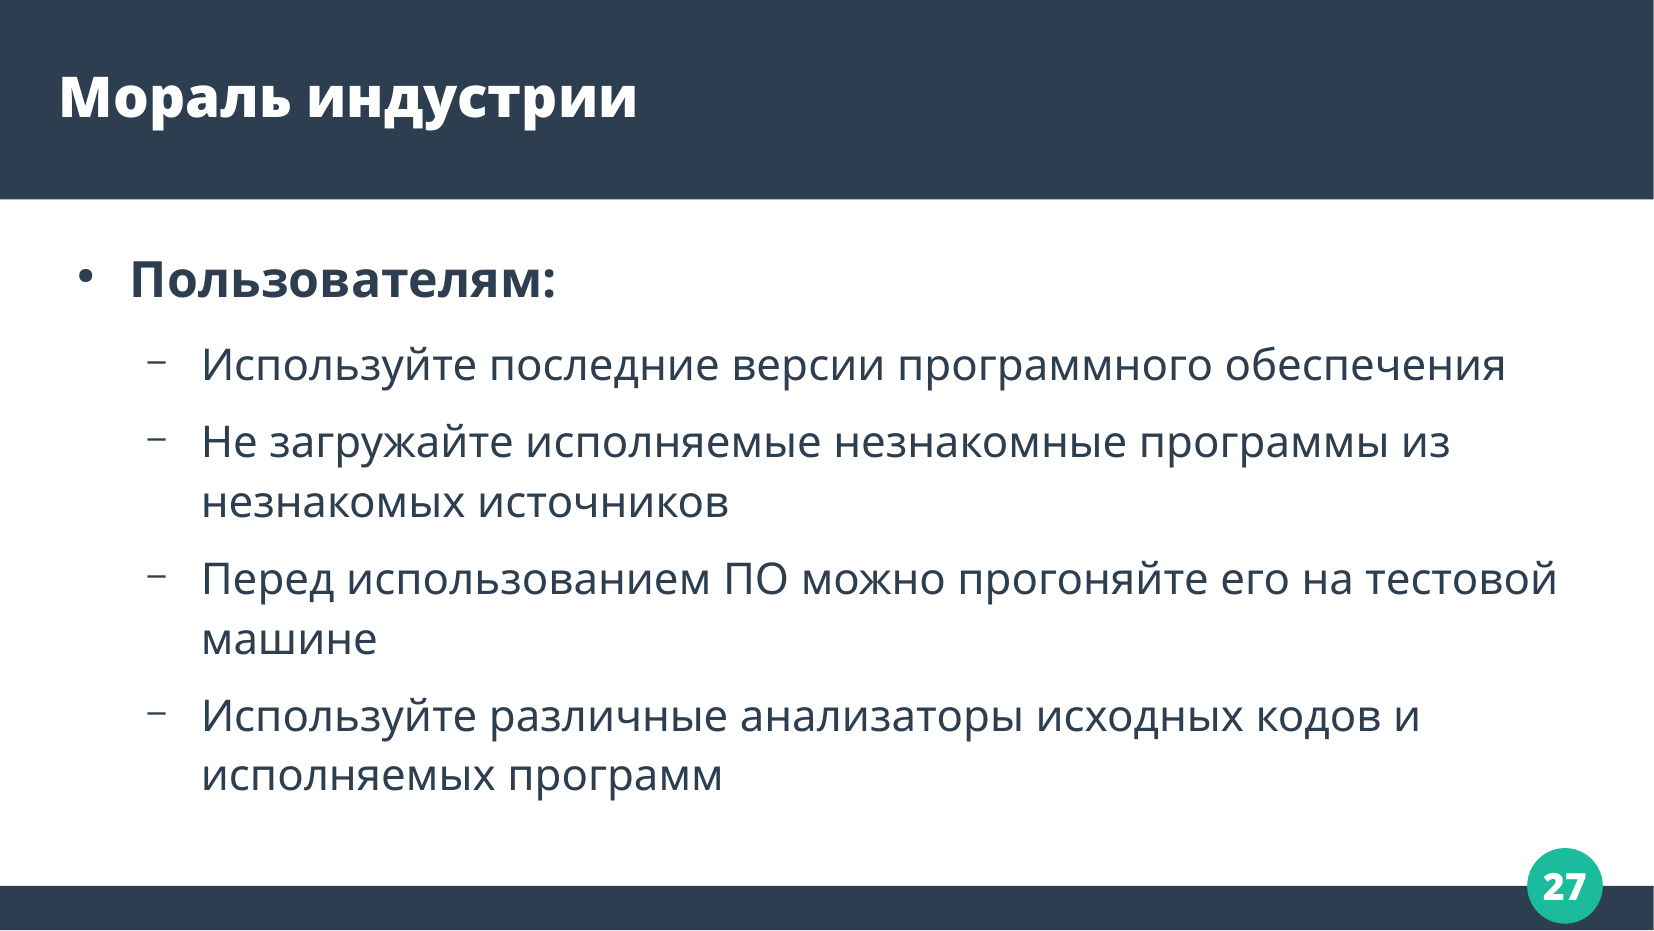

# Мораль индустрии
Пользователям:
Используйте последние версии программного обеспечения
Не загружайте исполняемые незнакомные программы из незнакомых источников
Перед использованием ПО можно прогоняйте его на тестовой машине
Используйте различные анализаторы исходных кодов и исполняемых программ